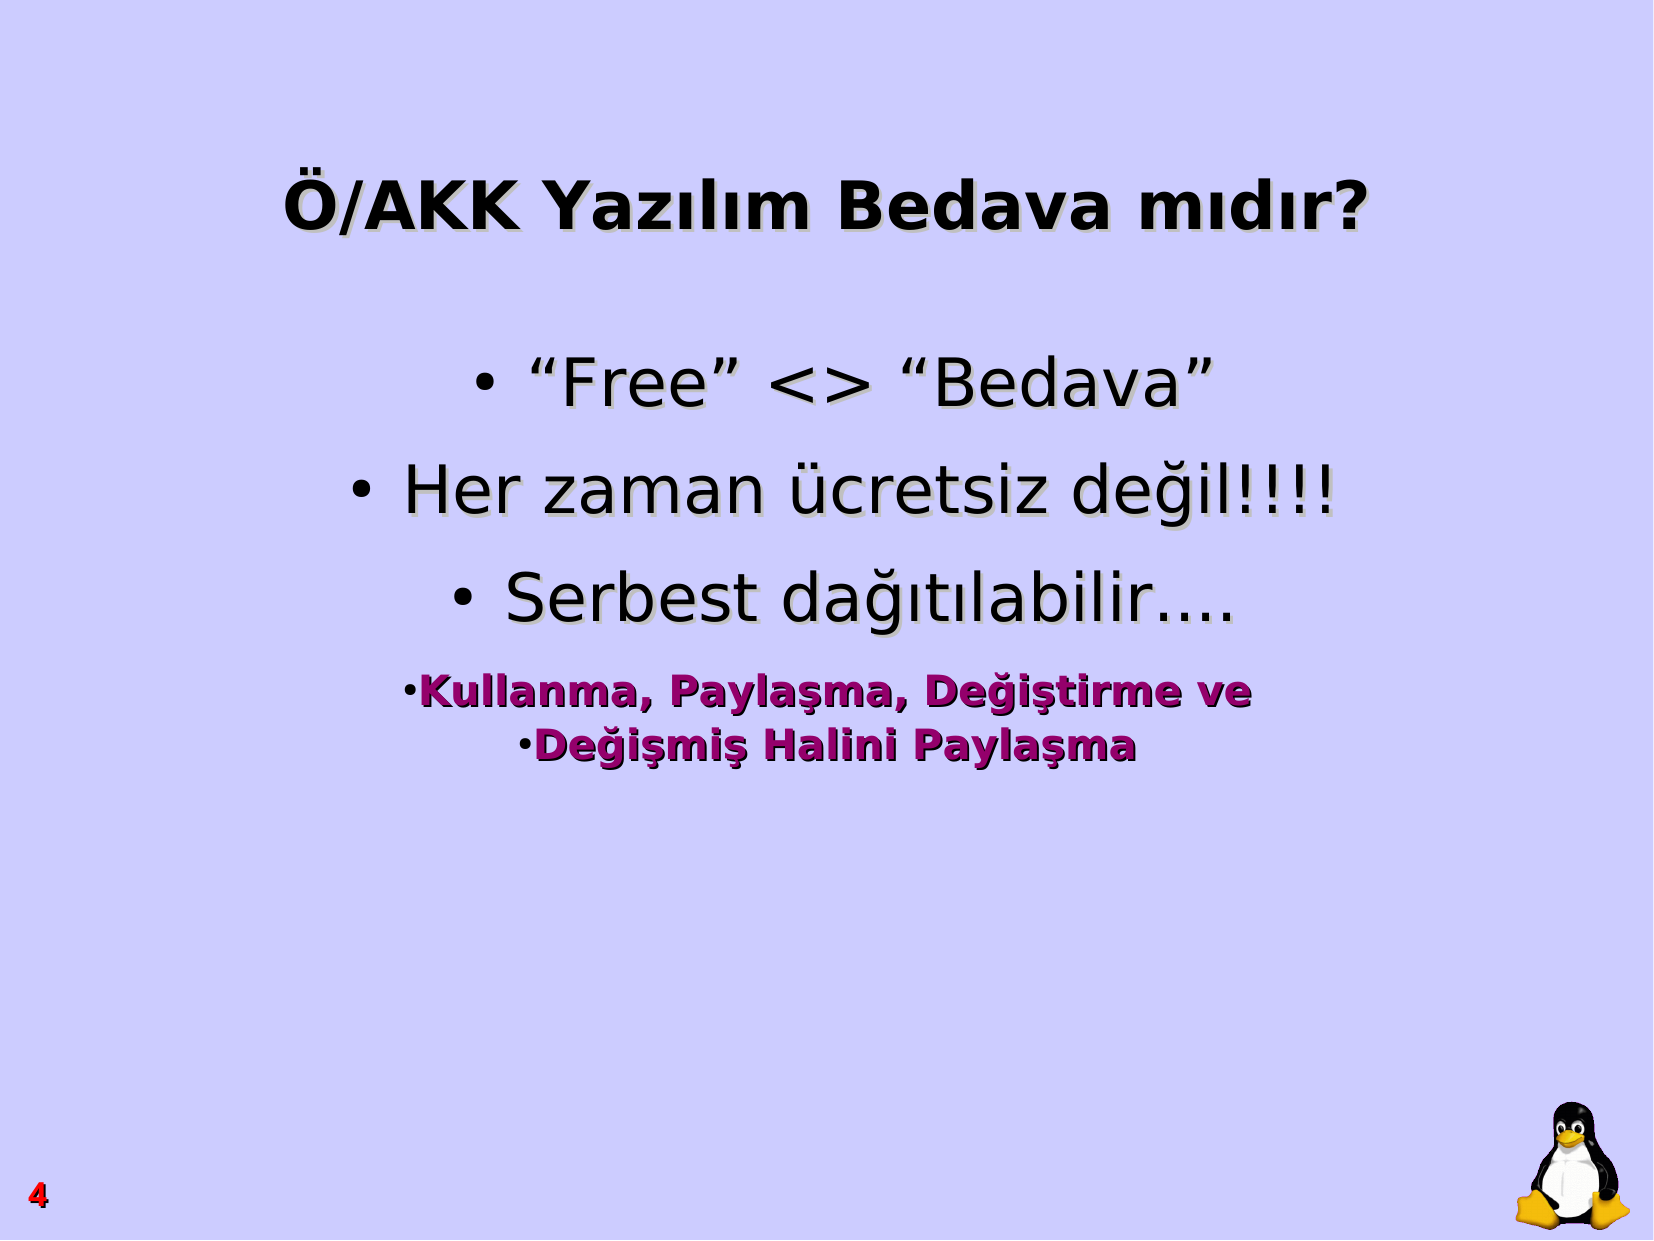

# Ö/AKK Yazılım Bedava mıdır?
“Free” <> “Bedava”
Her zaman ücretsiz değil!!!!
Serbest dağıtılabilir....
Kullanma, Paylaşma, Değiştirme ve
Değişmiş Halini Paylaşma